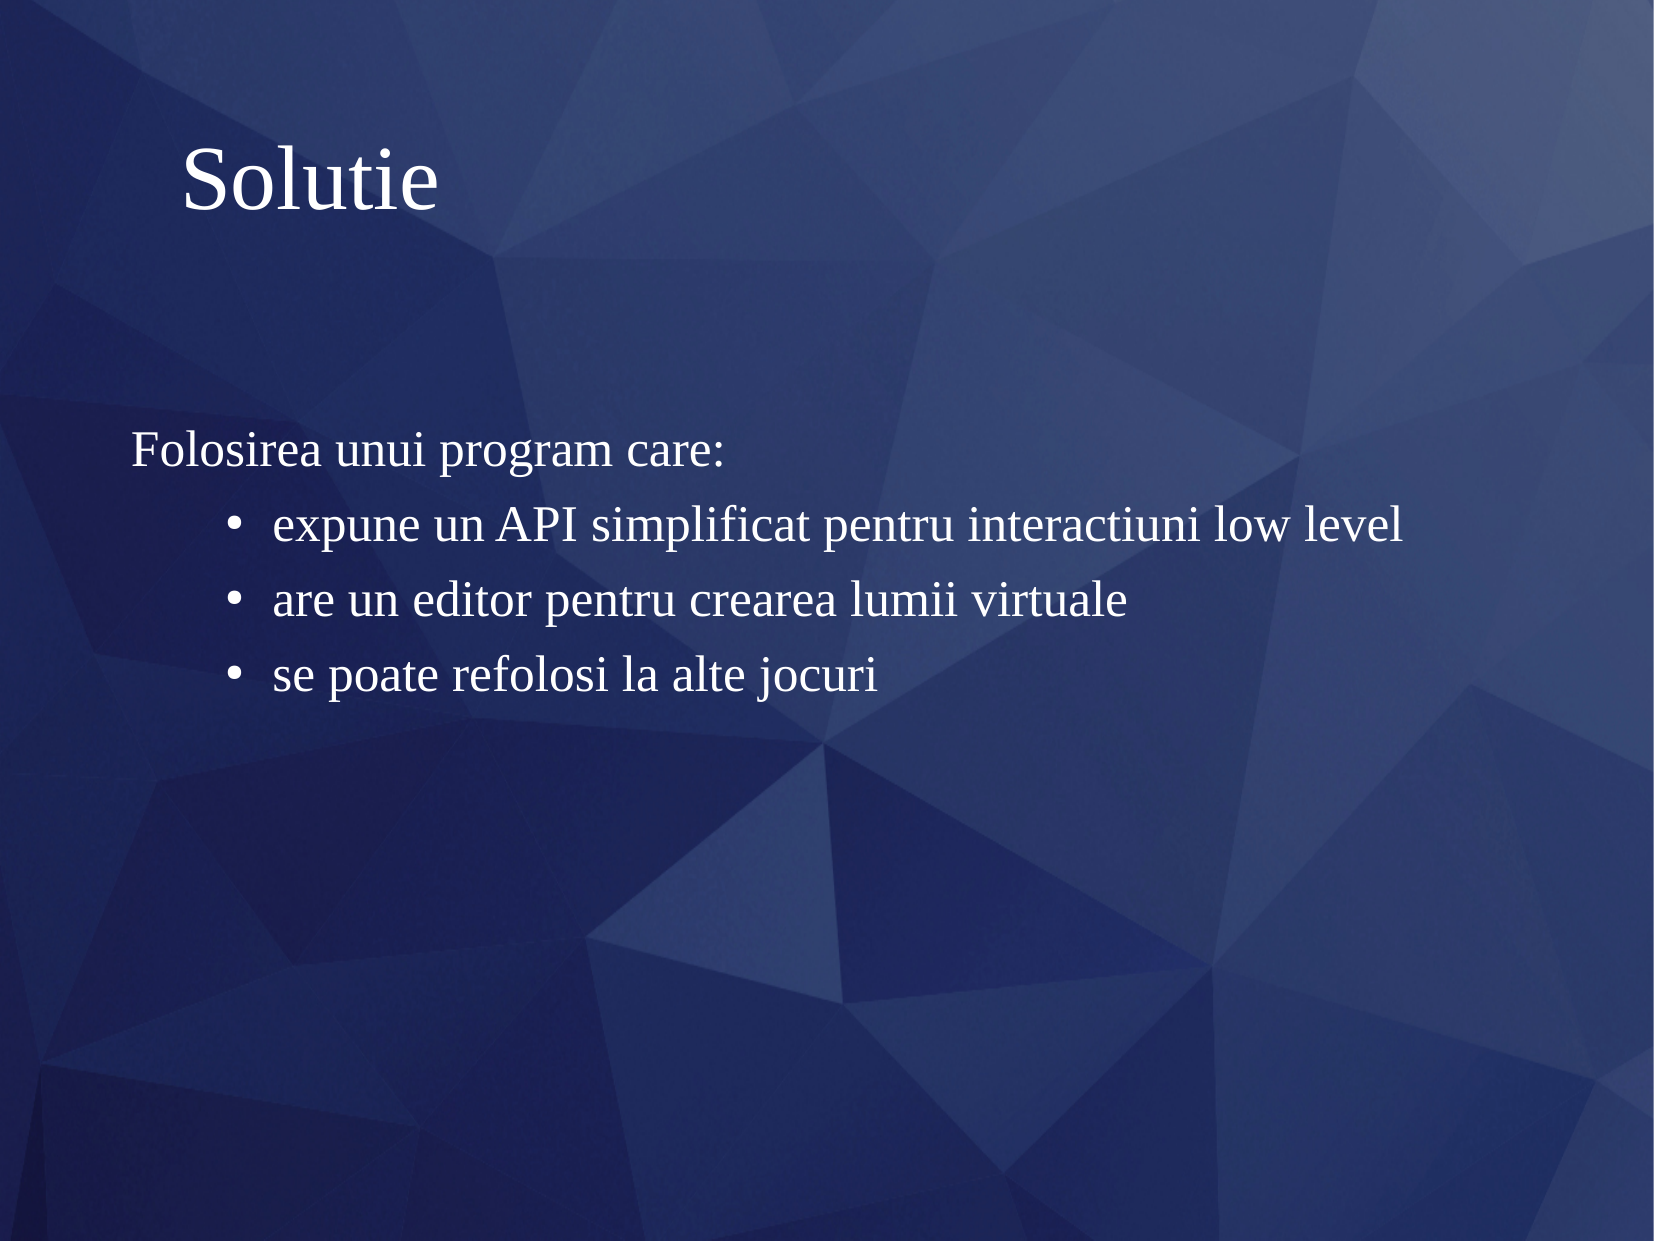

# Solutie
Folosirea unui program care:
expune un API simplificat pentru interactiuni low level
are un editor pentru crearea lumii virtuale
se poate refolosi la alte jocuri